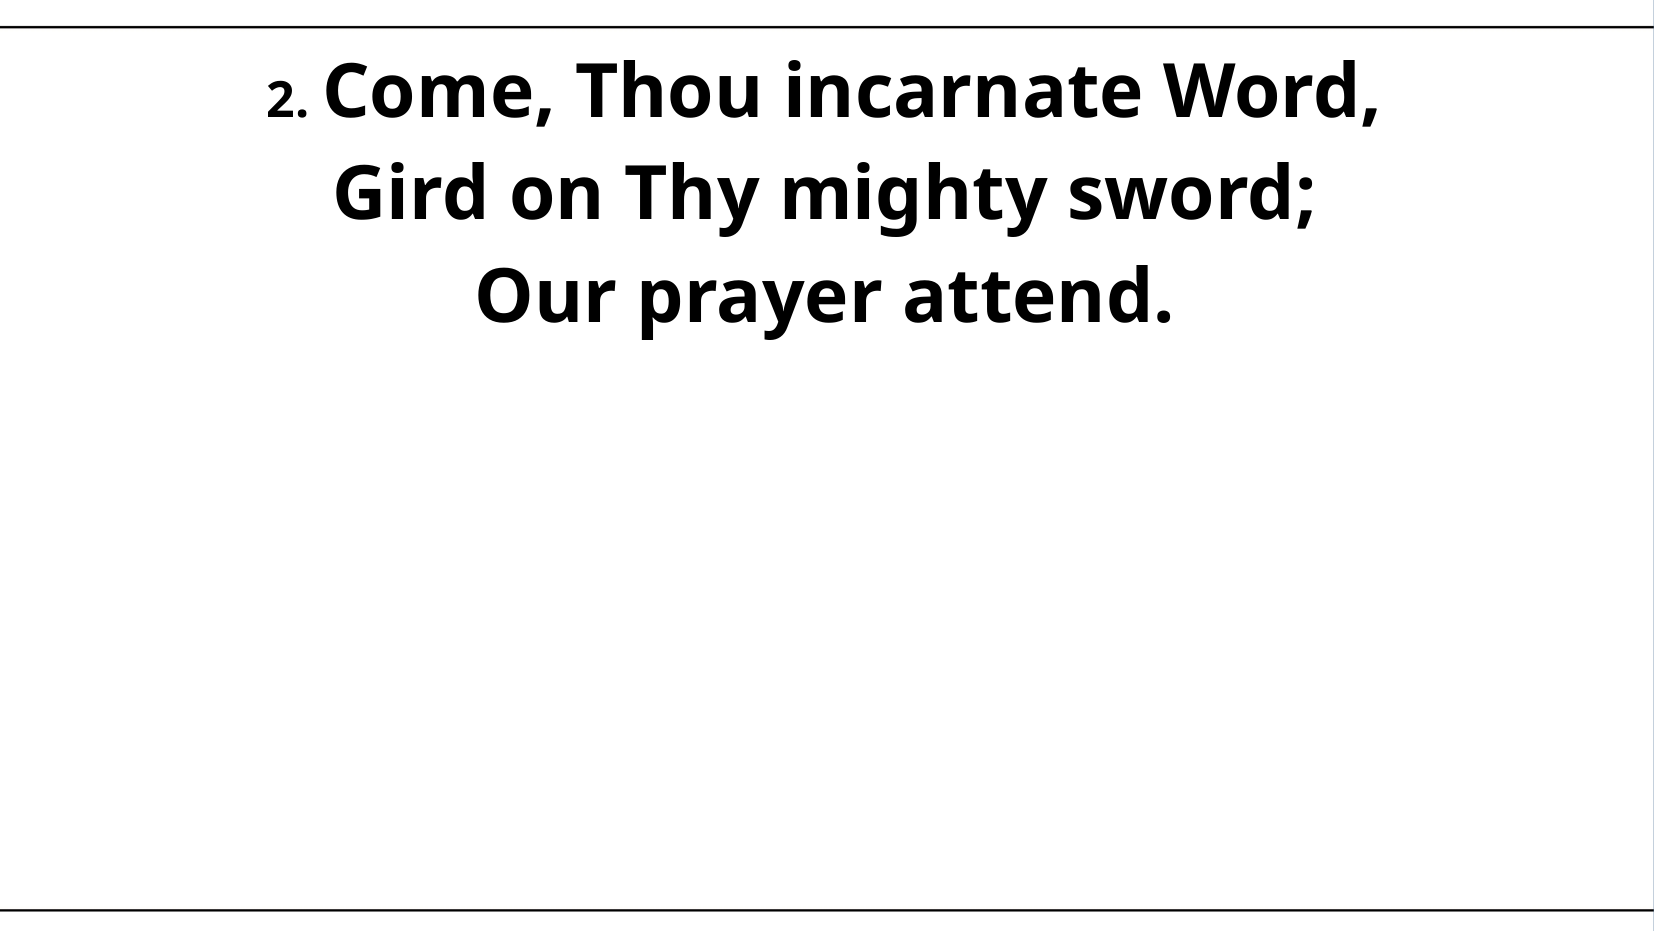

2. Come, Thou incarnate Word,
Gird on Thy mighty sword;
Our prayer attend.